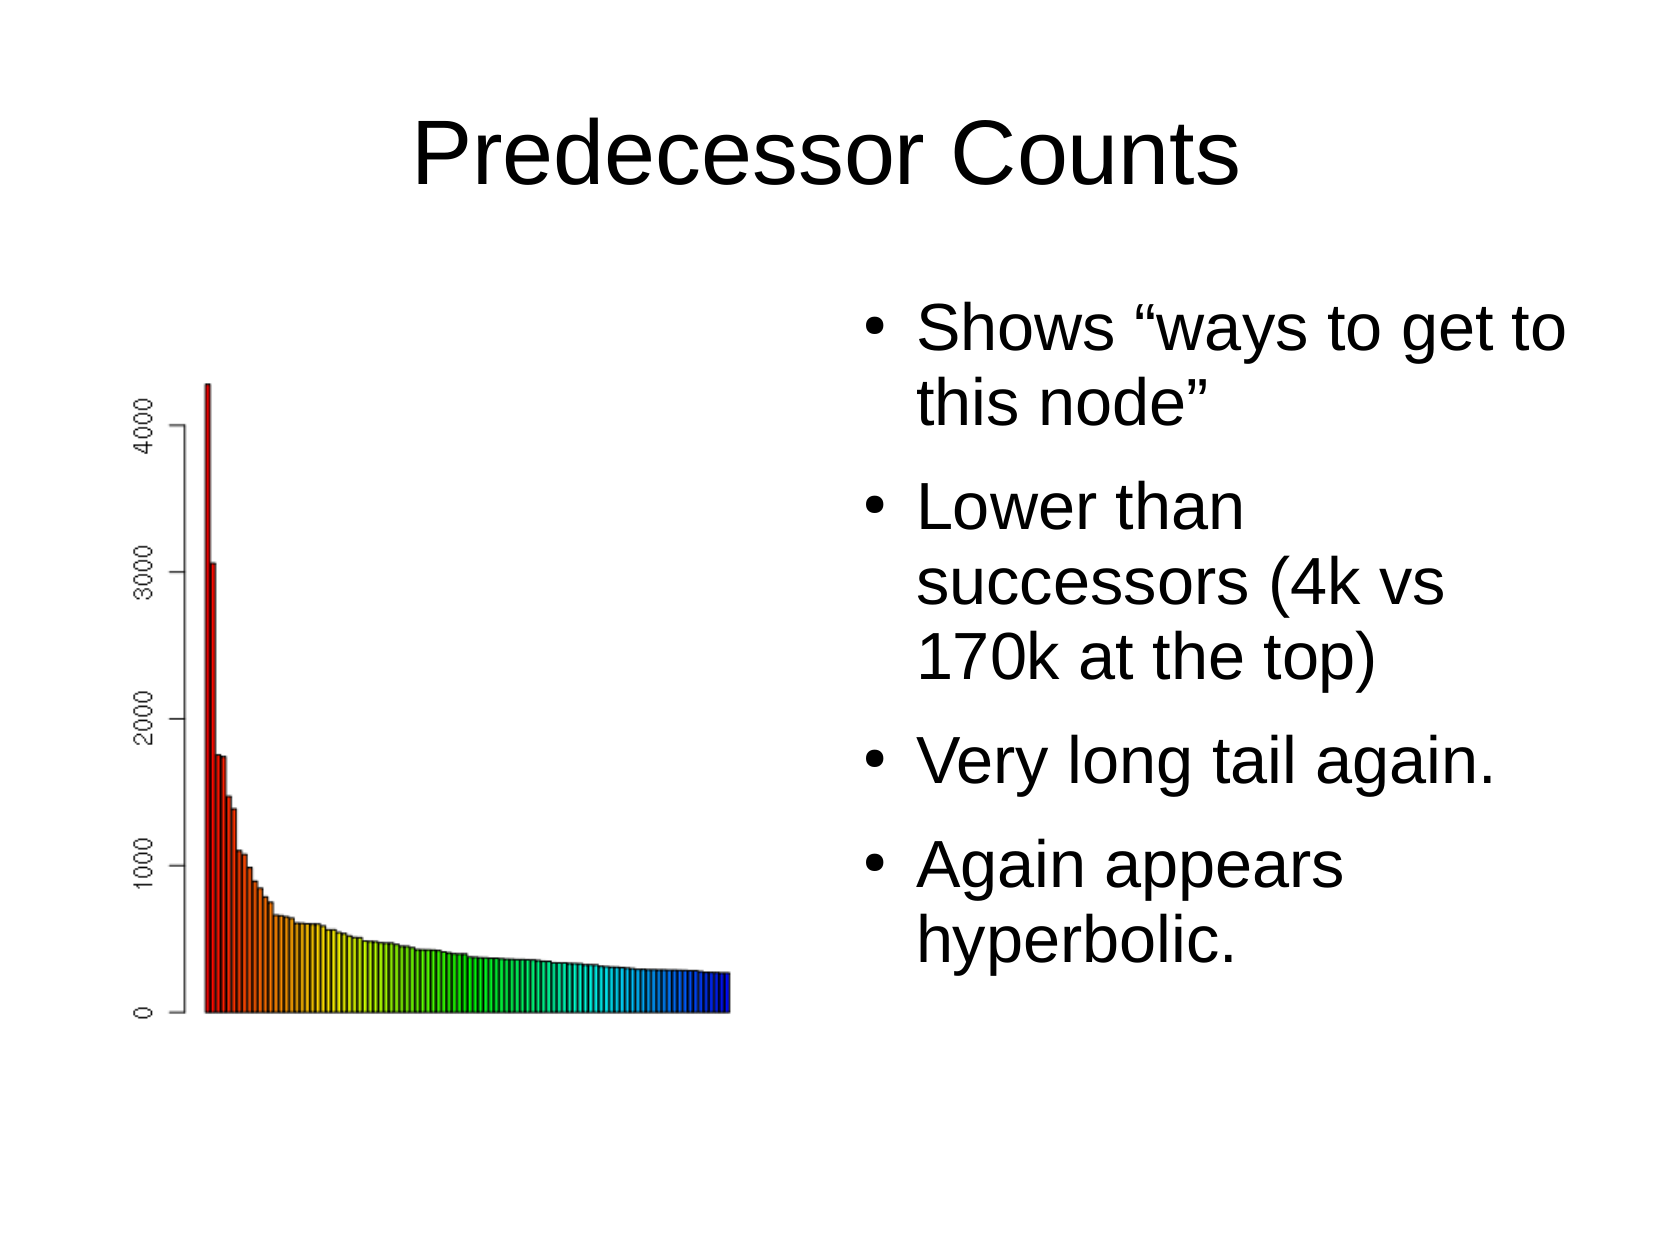

# Predecessor Counts
Shows “ways to get to this node”
Lower than successors (4k vs 170k at the top)
Very long tail again.
Again appears hyperbolic.